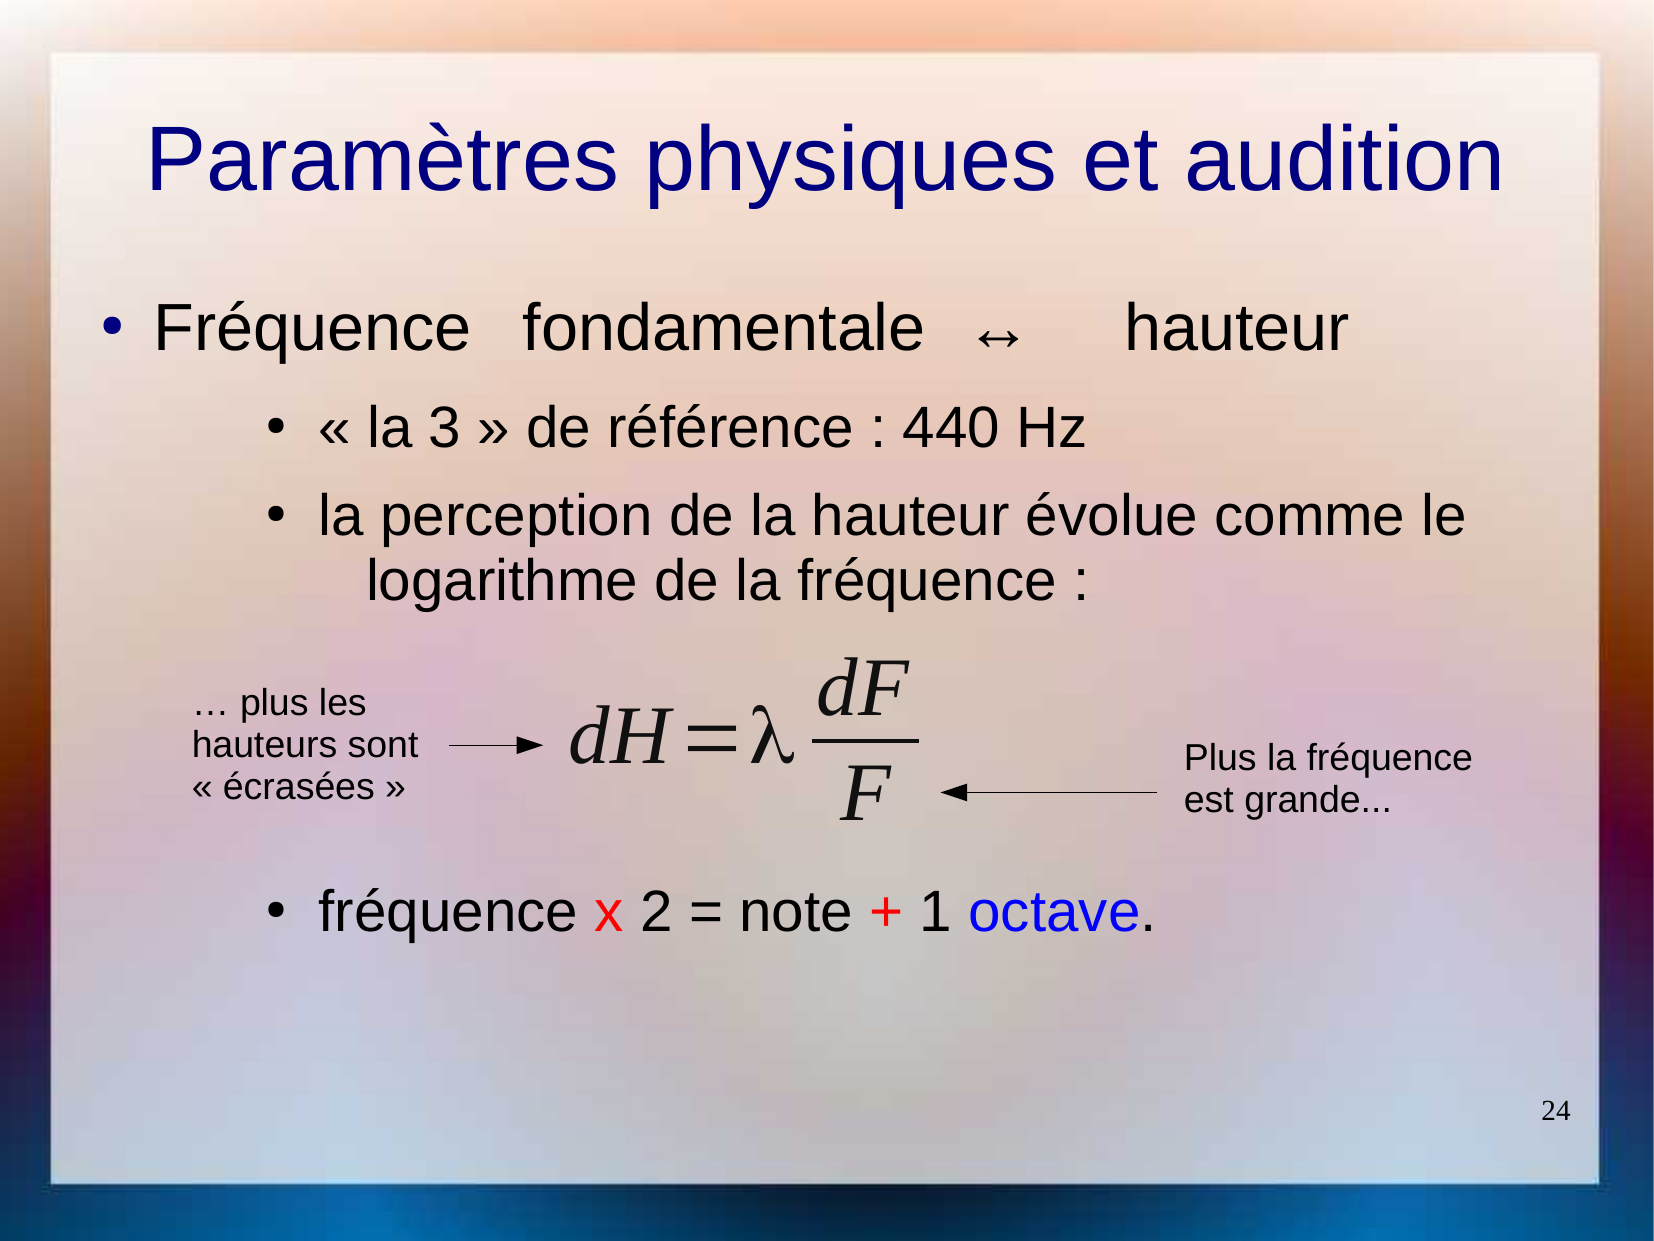

# Paramètres physiques et audition
Fréquence	fondamentale	↔ hauteur
« la 3 » de référence : 440 Hz
la perception de la hauteur évolue comme le logarithme de la fréquence :
fréquence x 2 = note + 1 octave.
… plus les hauteurs sont « écrasées »
Plus la fréquence est grande...
24